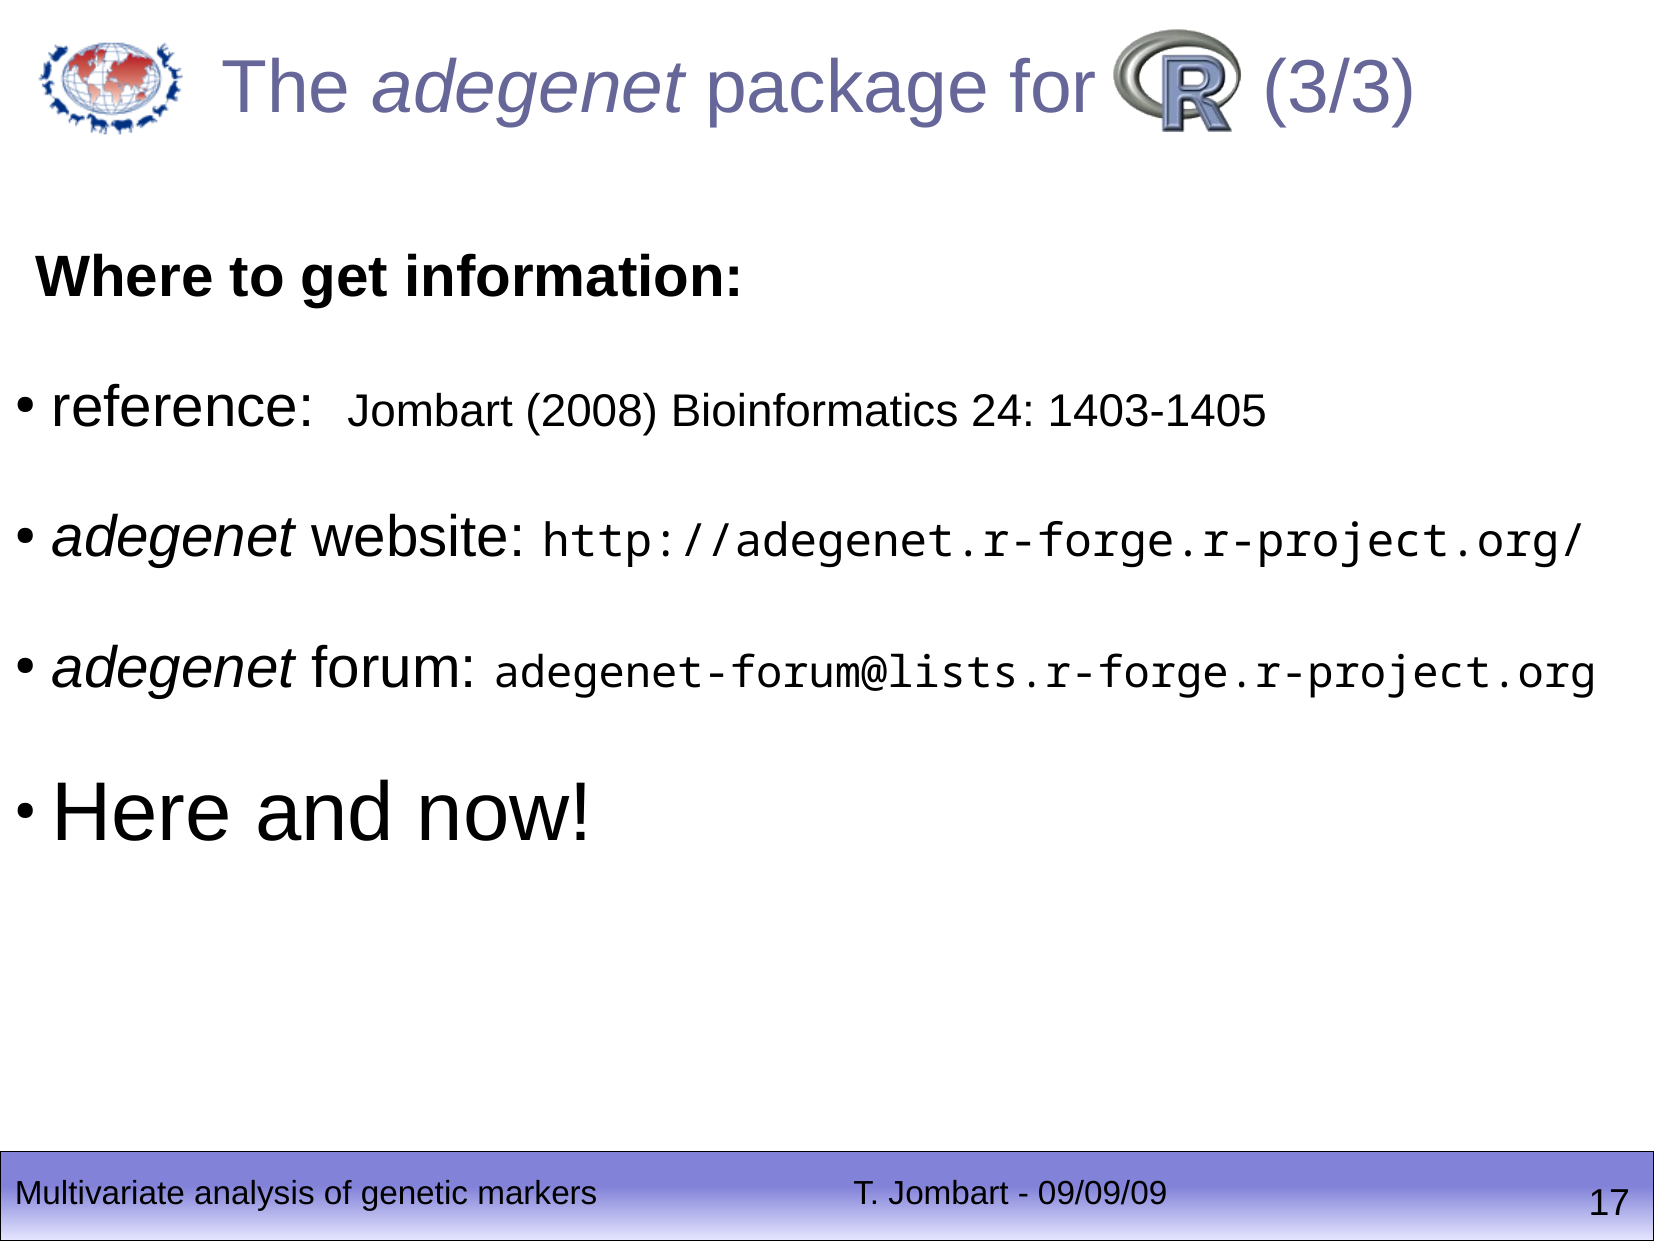

The adegenet package for (3/3)
Where to get information:
 reference: Jombart (2008) Bioinformatics 24: 1403-1405
 adegenet website: http://adegenet.r-forge.r-project.org/
 adegenet forum: adegenet-forum@lists.r-forge.r-project.org
 Here and now!
Multivariate analysis of genetic markers
T. Jombart - 09/09/09
17